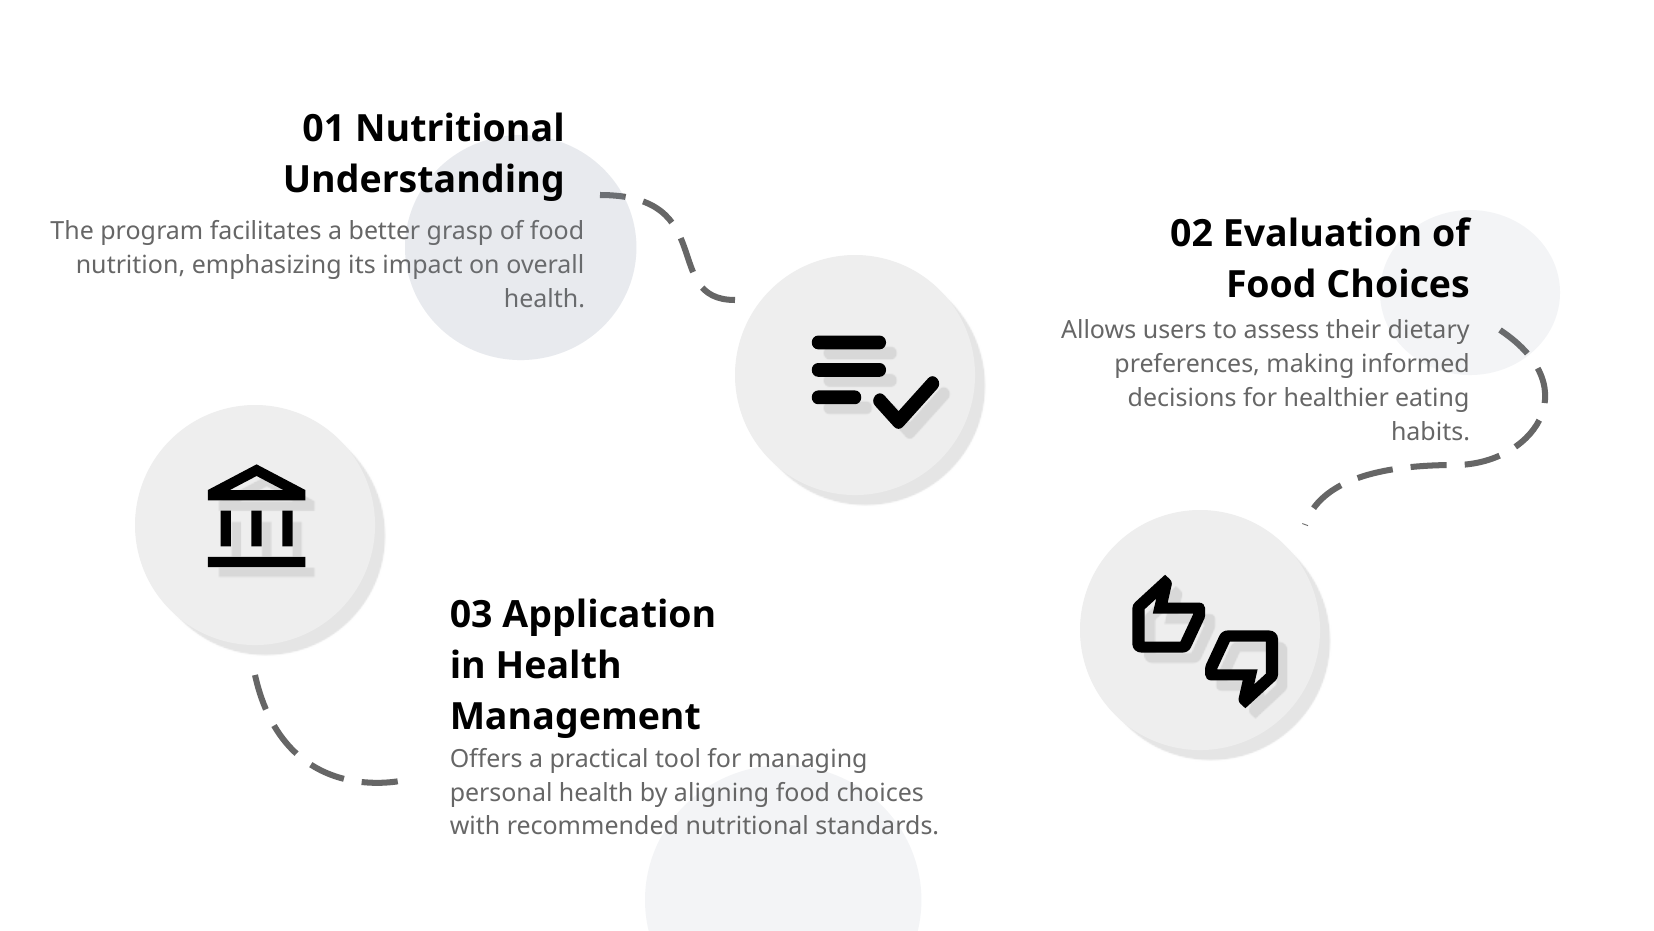

01 Nutritional Understanding
02 Evaluation of Food Choices
The program facilitates a better grasp of food nutrition, emphasizing its impact on overall health.
Allows users to assess their dietary preferences, making informed decisions for healthier eating habits.
03 Application in Health Management
Offers a practical tool for managing personal health by aligning food choices with recommended nutritional standards.